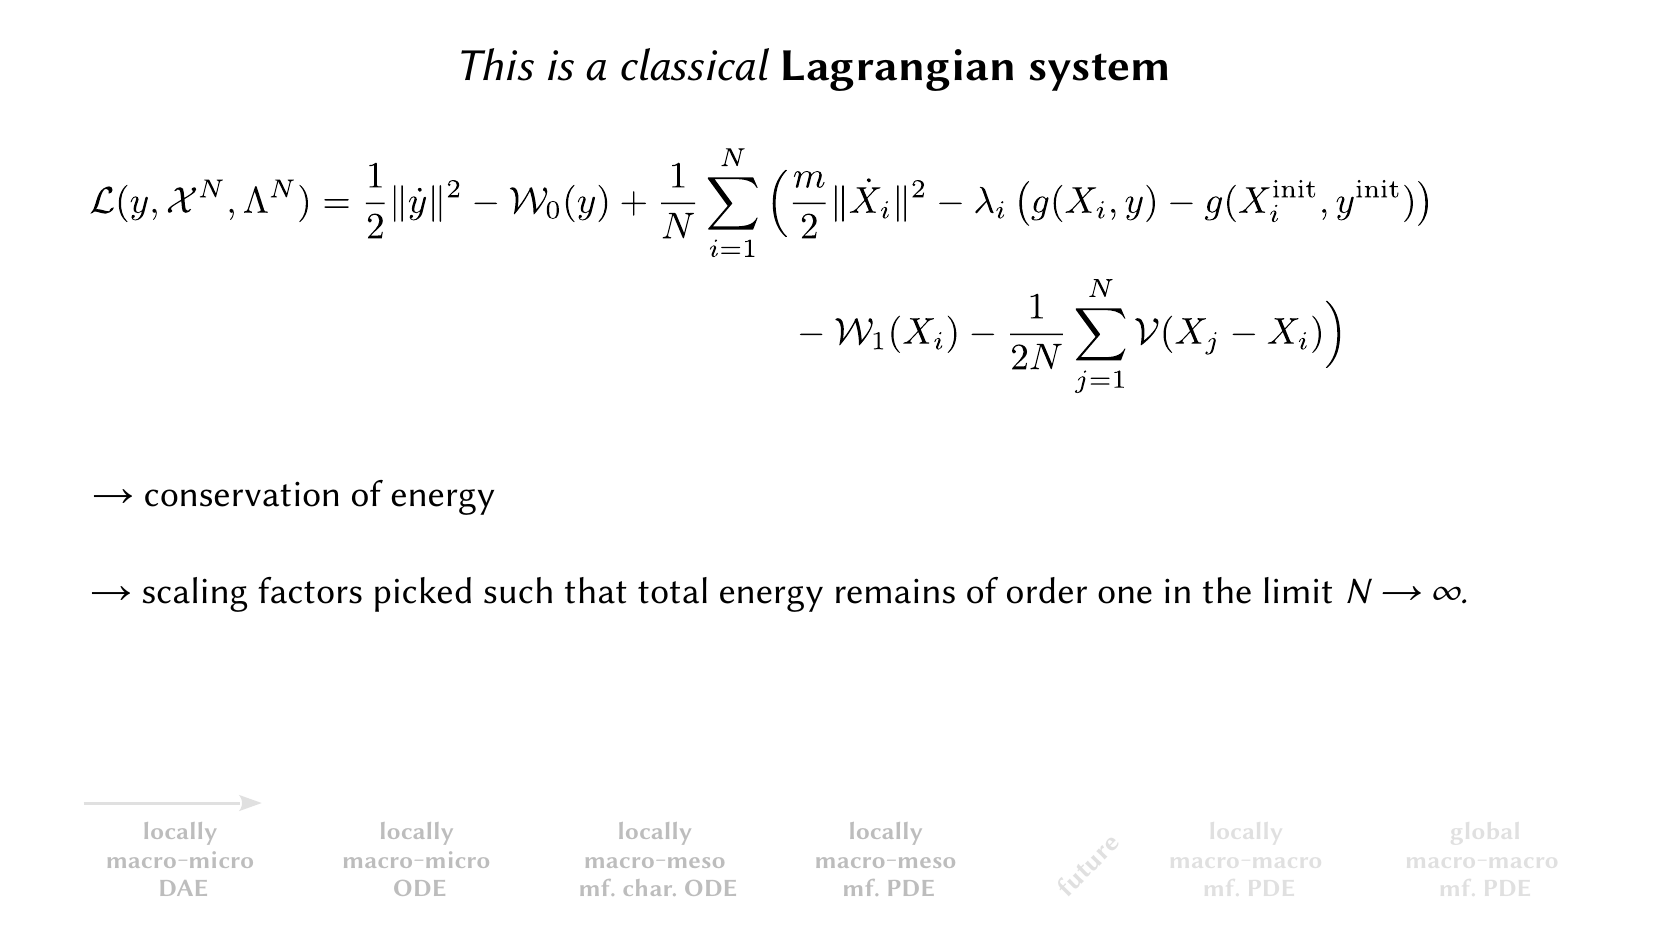

This is a classical Lagrangian system
→ conservation of energy
→ scaling factors picked such that total energy remains of order one in the limit N → ∞.
locally
macro‒micro
DAE
locally
macro‒micro
ODE
locally
macro‒meso
mf. char. ODE
locally
macro‒meso
mf. PDE
locally
macro‒macro
mf. PDE
global
macro‒macro
mf. PDE
future